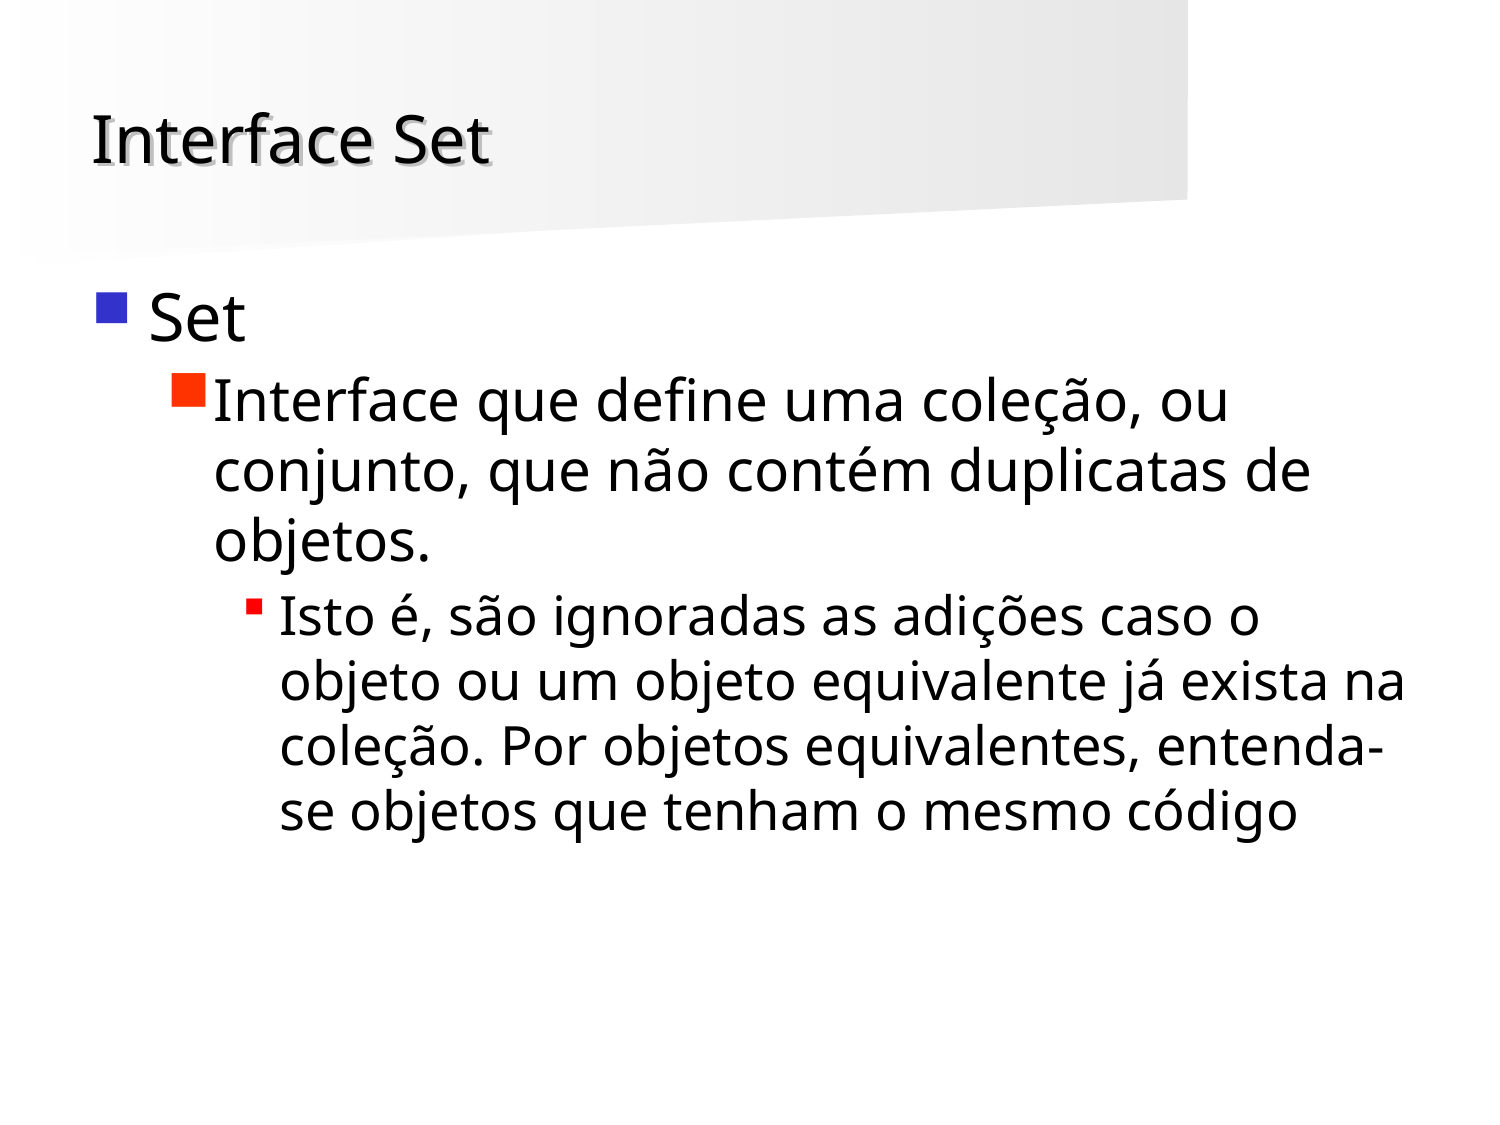

# Interface Set
Set
Interface que define uma coleção, ou conjunto, que não contém duplicatas de objetos.
Isto é, são ignoradas as adições caso o objeto ou um objeto equivalente já exista na coleção. Por objetos equivalentes, entenda-se objetos que tenham o mesmo código